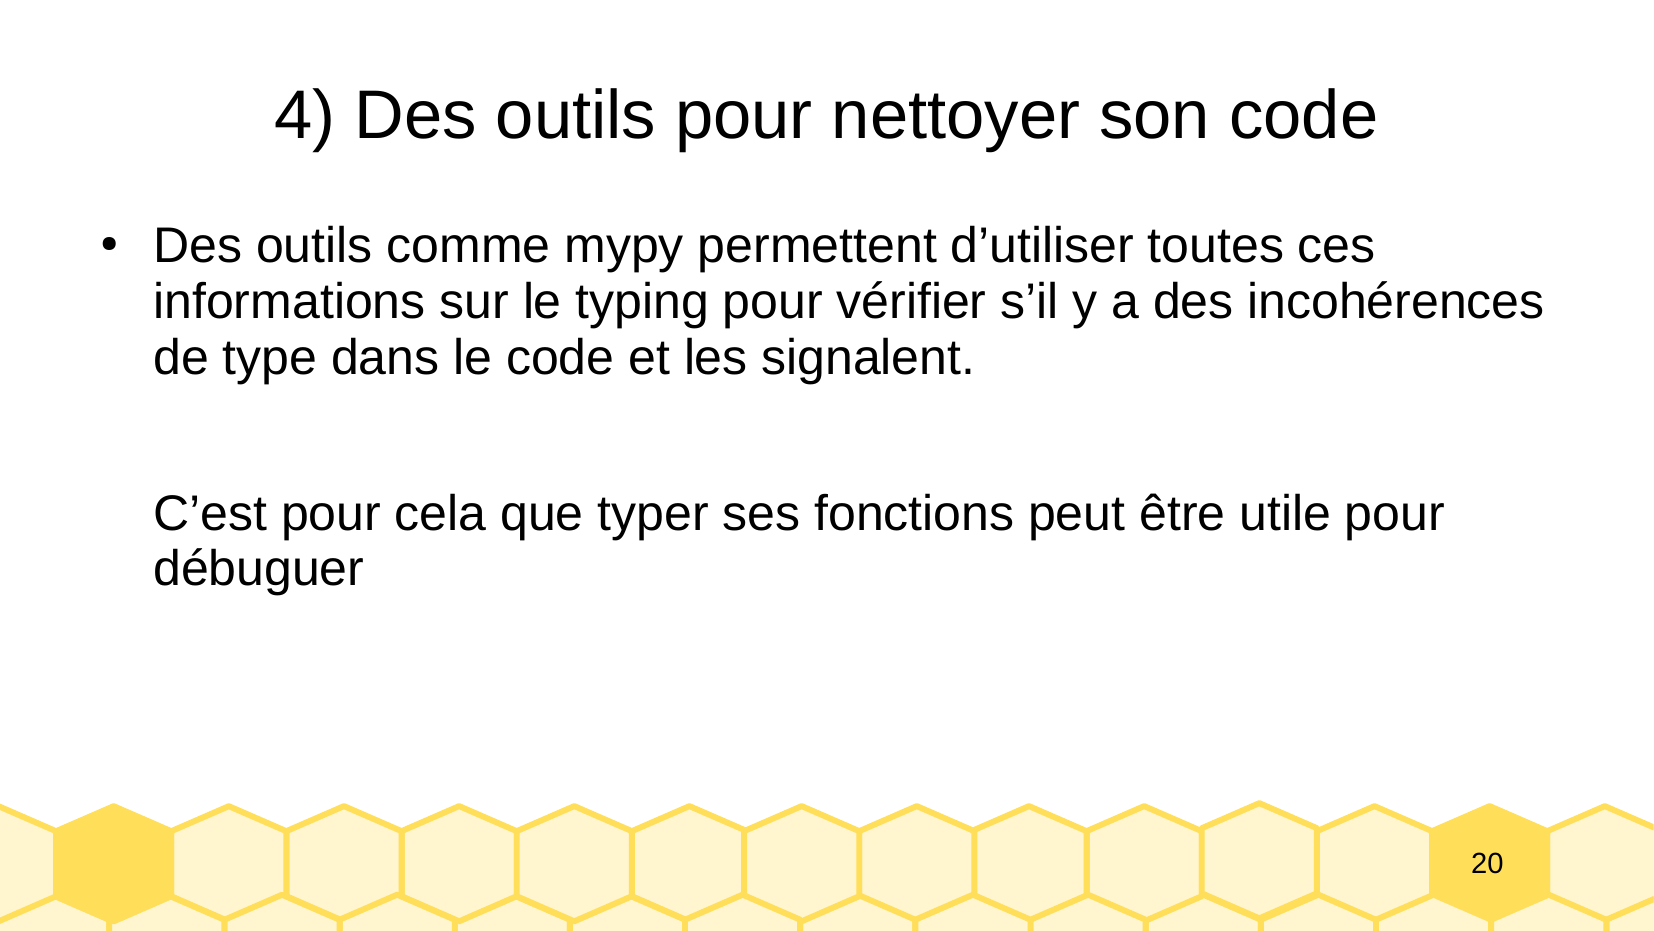

# 4) Des outils pour nettoyer son code
Des outils comme mypy permettent d’utiliser toutes ces informations sur le typing pour vérifier s’il y a des incohérences de type dans le code et les signalent.
C’est pour cela que typer ses fonctions peut être utile pour débuguer